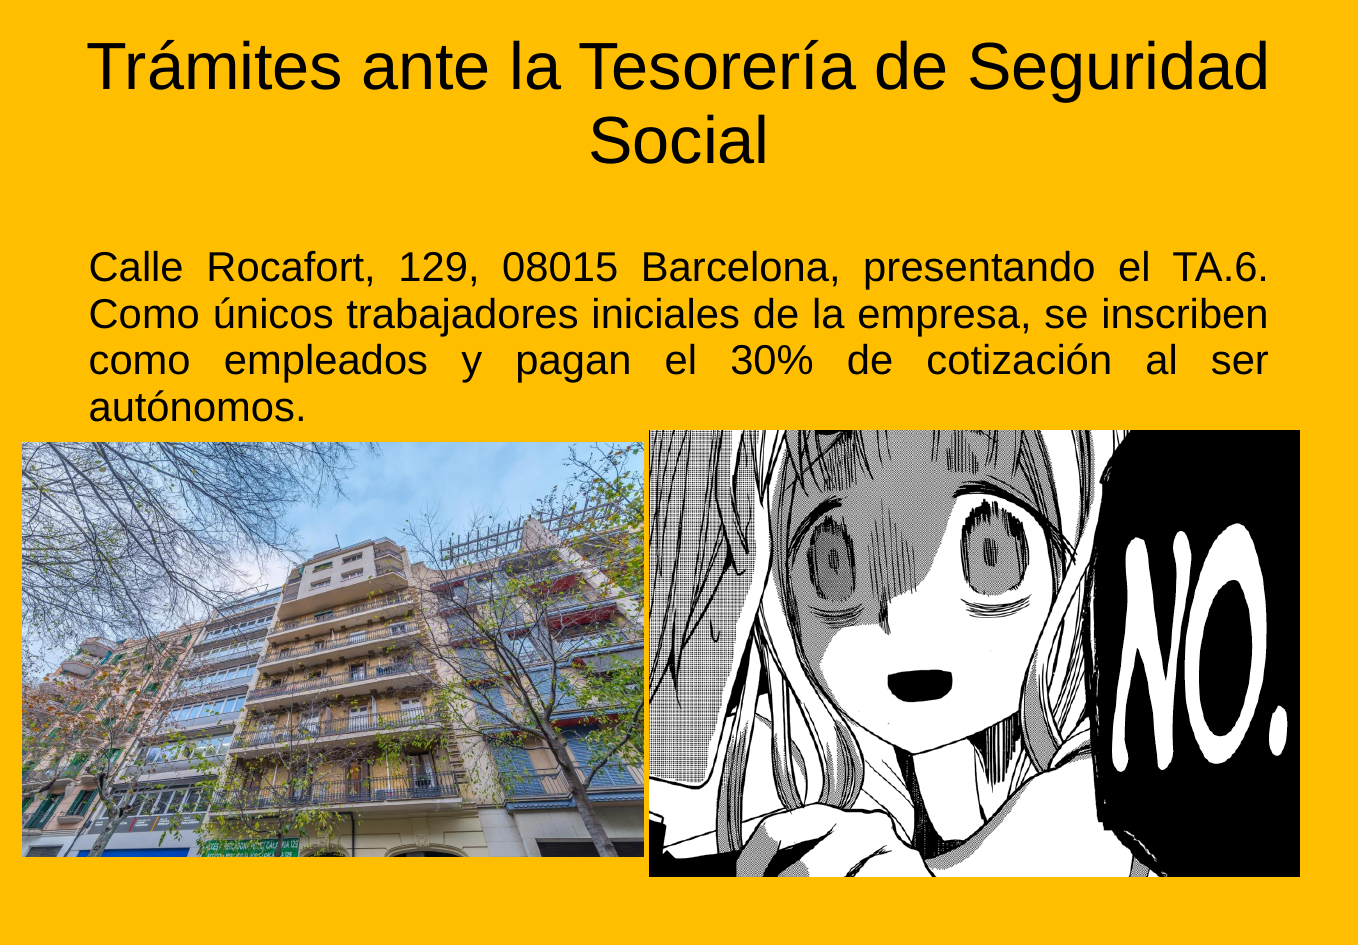

# Trámites ante la Tesorería de Seguridad Social
Calle Rocafort, 129, 08015 Barcelona, presentando el TA.6. Como únicos trabajadores iniciales de la empresa, se inscriben como empleados y pagan el 30% de cotización al ser autónomos.